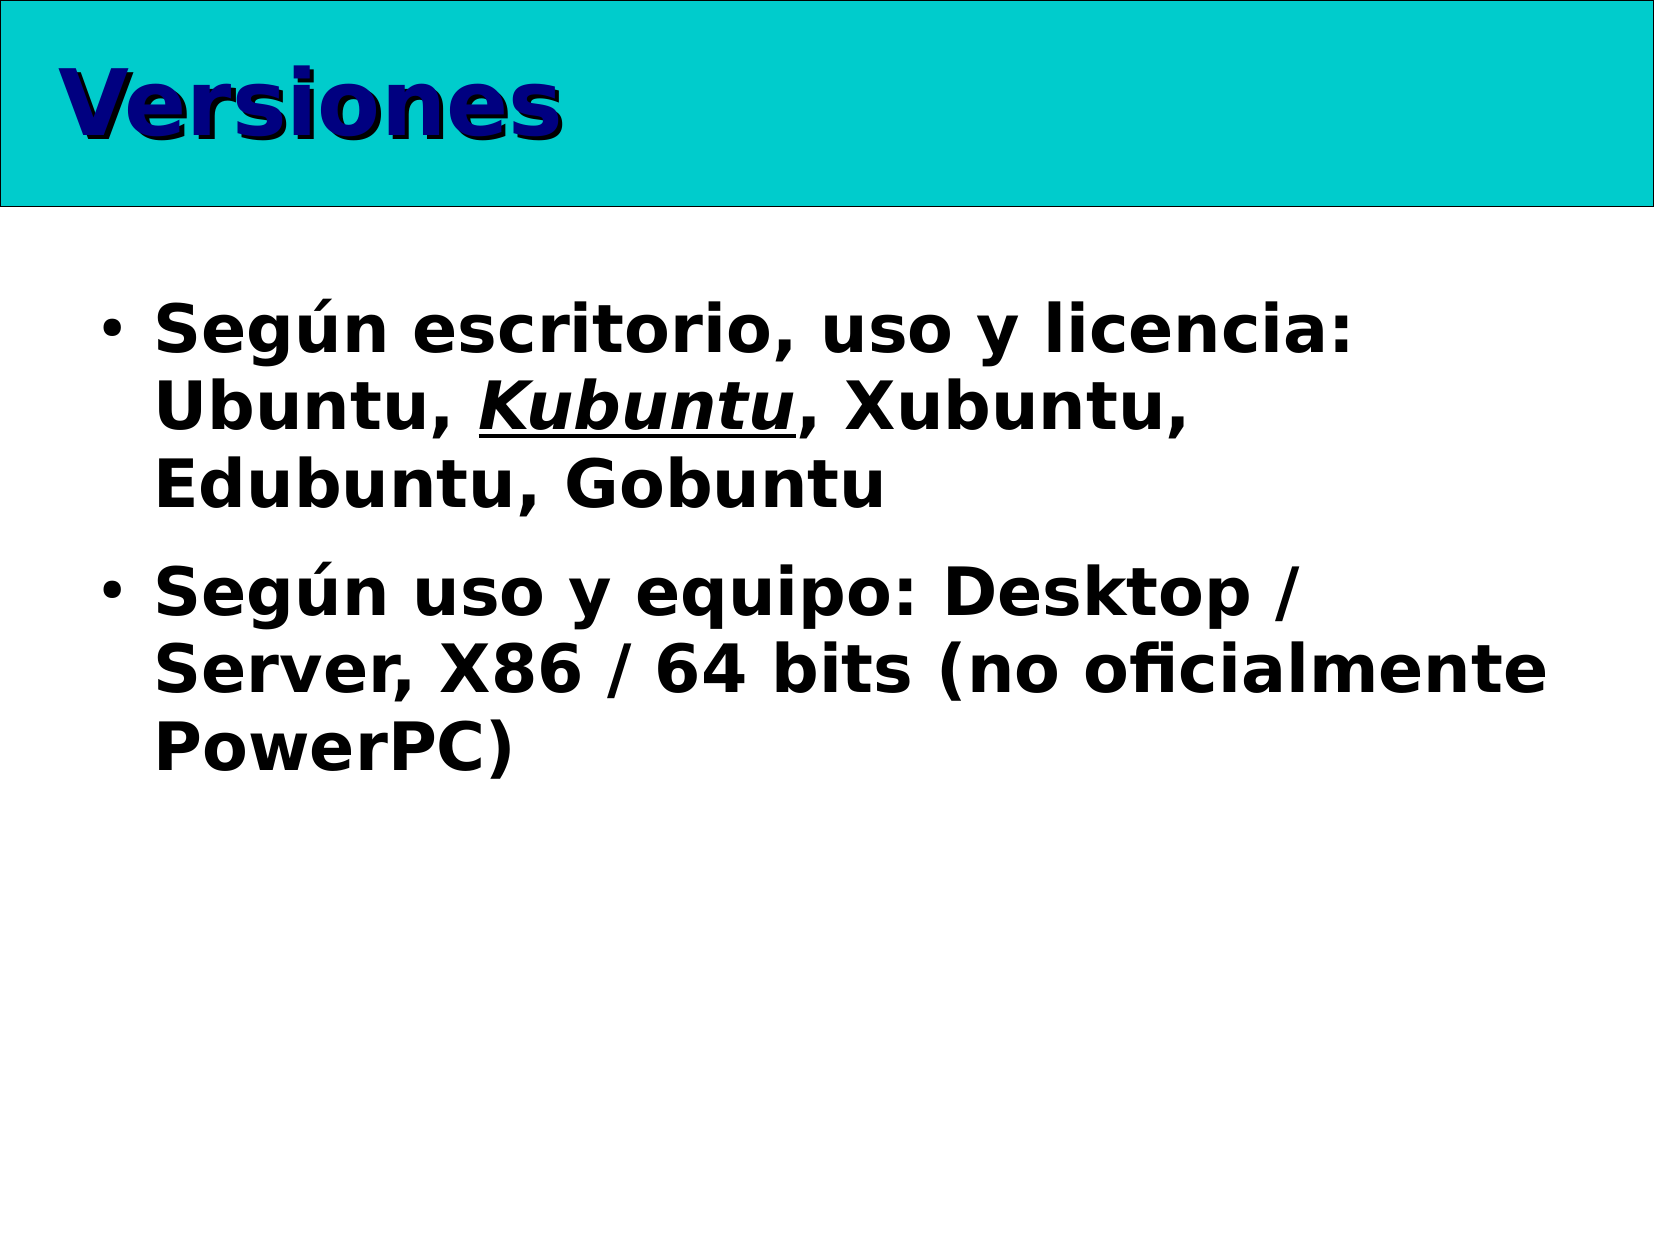

# Versiones
Según escritorio, uso y licencia:
Ubuntu, Kubuntu, Xubuntu, Edubuntu, Gobuntu
Según uso y equipo: Desktop / Server, X86 / 64 bits (no oficialmente PowerPC)